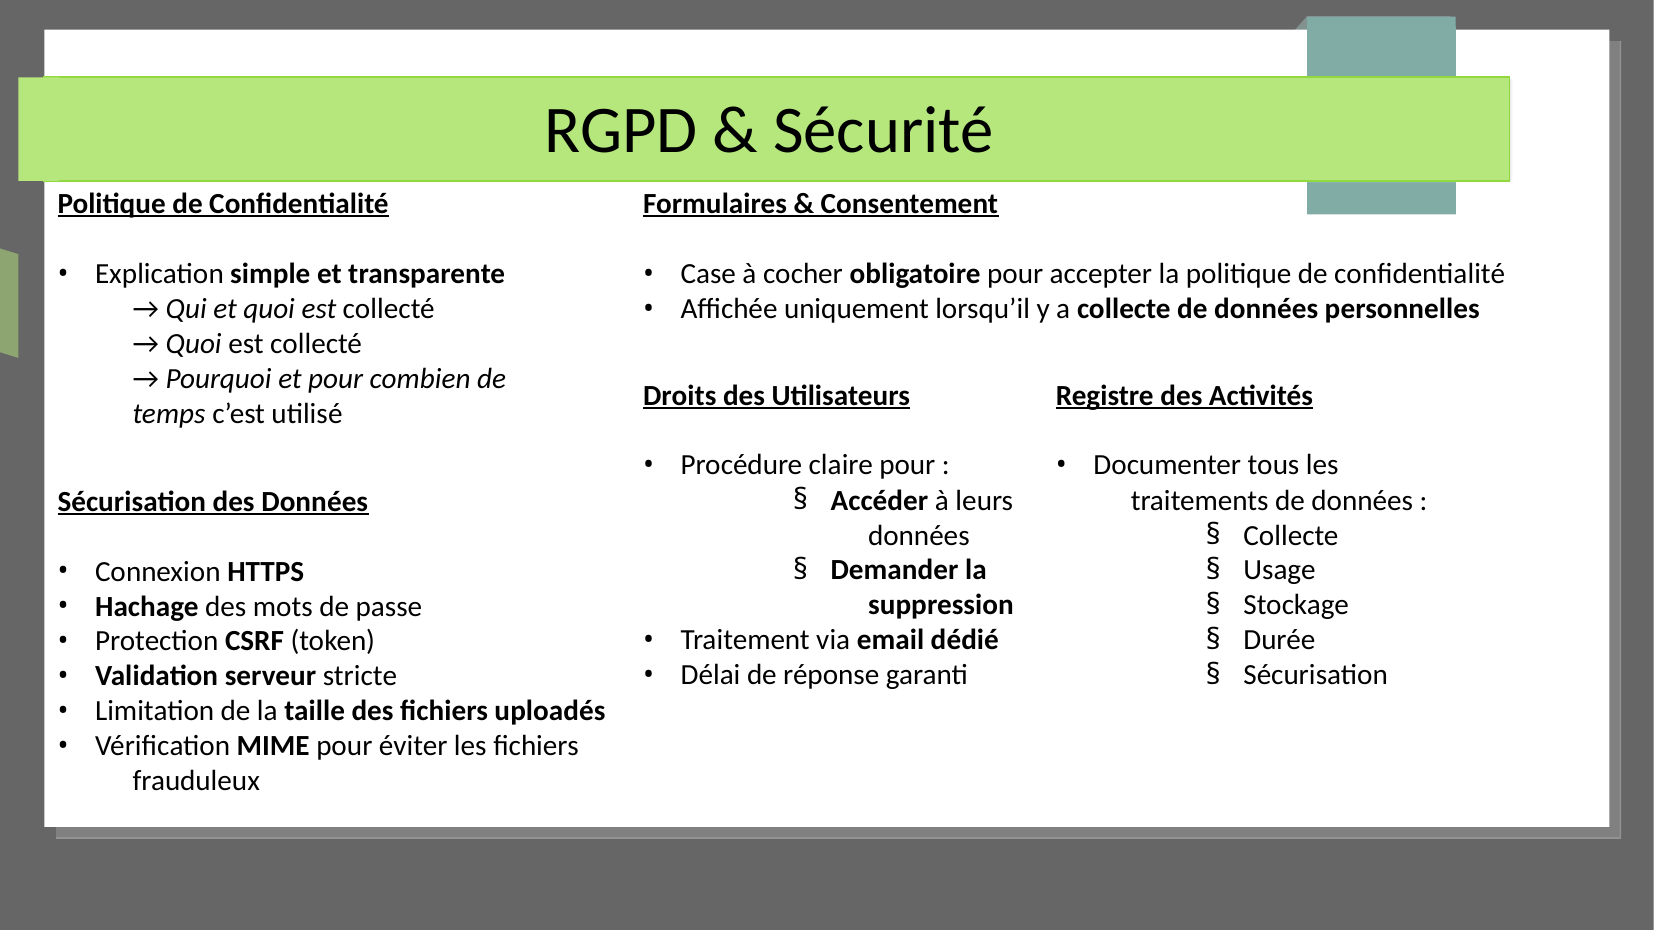

# RGPD & Sécurité
Politique de Confidentialité
Explication simple et transparente
→ Qui et quoi est collecté
→ Quoi est collecté
→ Pourquoi et pour combien de temps c’est utilisé
Formulaires & Consentement
Case à cocher obligatoire pour accepter la politique de confidentialité
Affichée uniquement lorsqu’il y a collecte de données personnelles
Droits des Utilisateurs
Procédure claire pour :
Accéder à leurs données
Demander la suppression
Traitement via email dédié
Délai de réponse garanti
Registre des Activités
Documenter tous les traitements de données :
Collecte
Usage
Stockage
Durée
Sécurisation
Sécurisation des Données
Connexion HTTPS
Hachage des mots de passe
Protection CSRF (token)
Validation serveur stricte
Limitation de la taille des fichiers uploadés
Vérification MIME pour éviter les fichiers frauduleux